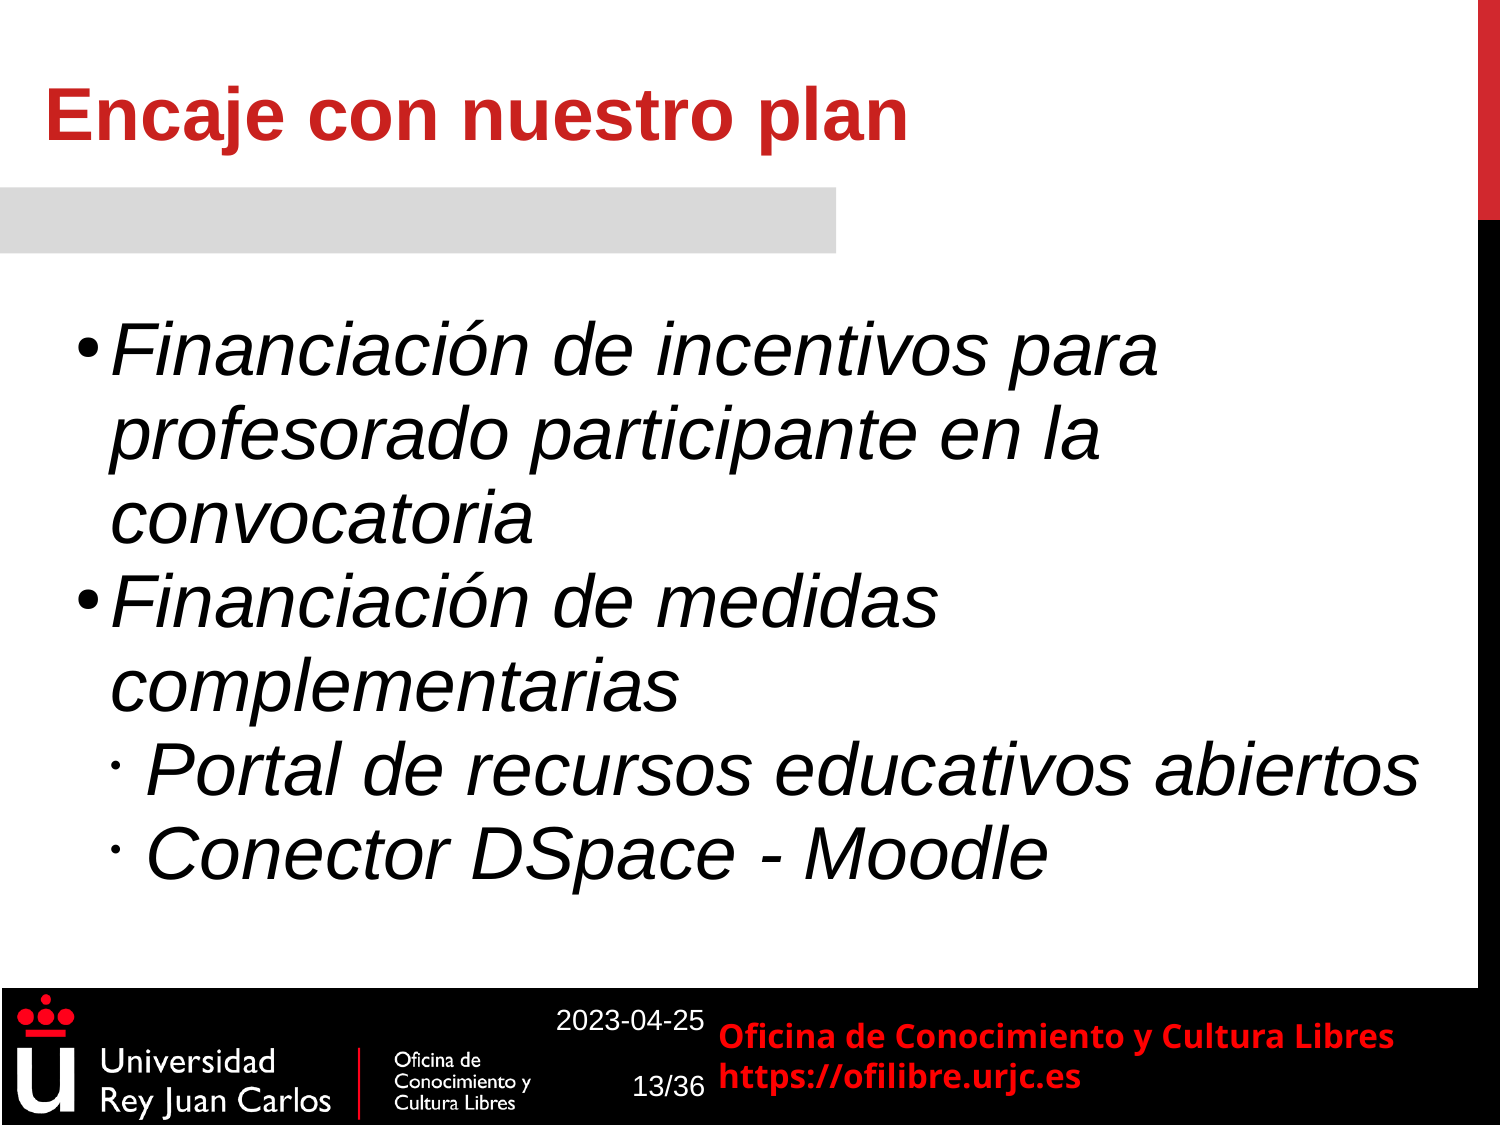

#
Encaje con nuestro plan
Financiación de incentivos para profesorado participante en la convocatoria
Financiación de medidas complementarias
Portal de recursos educativos abiertos
Conector DSpace - Moodle